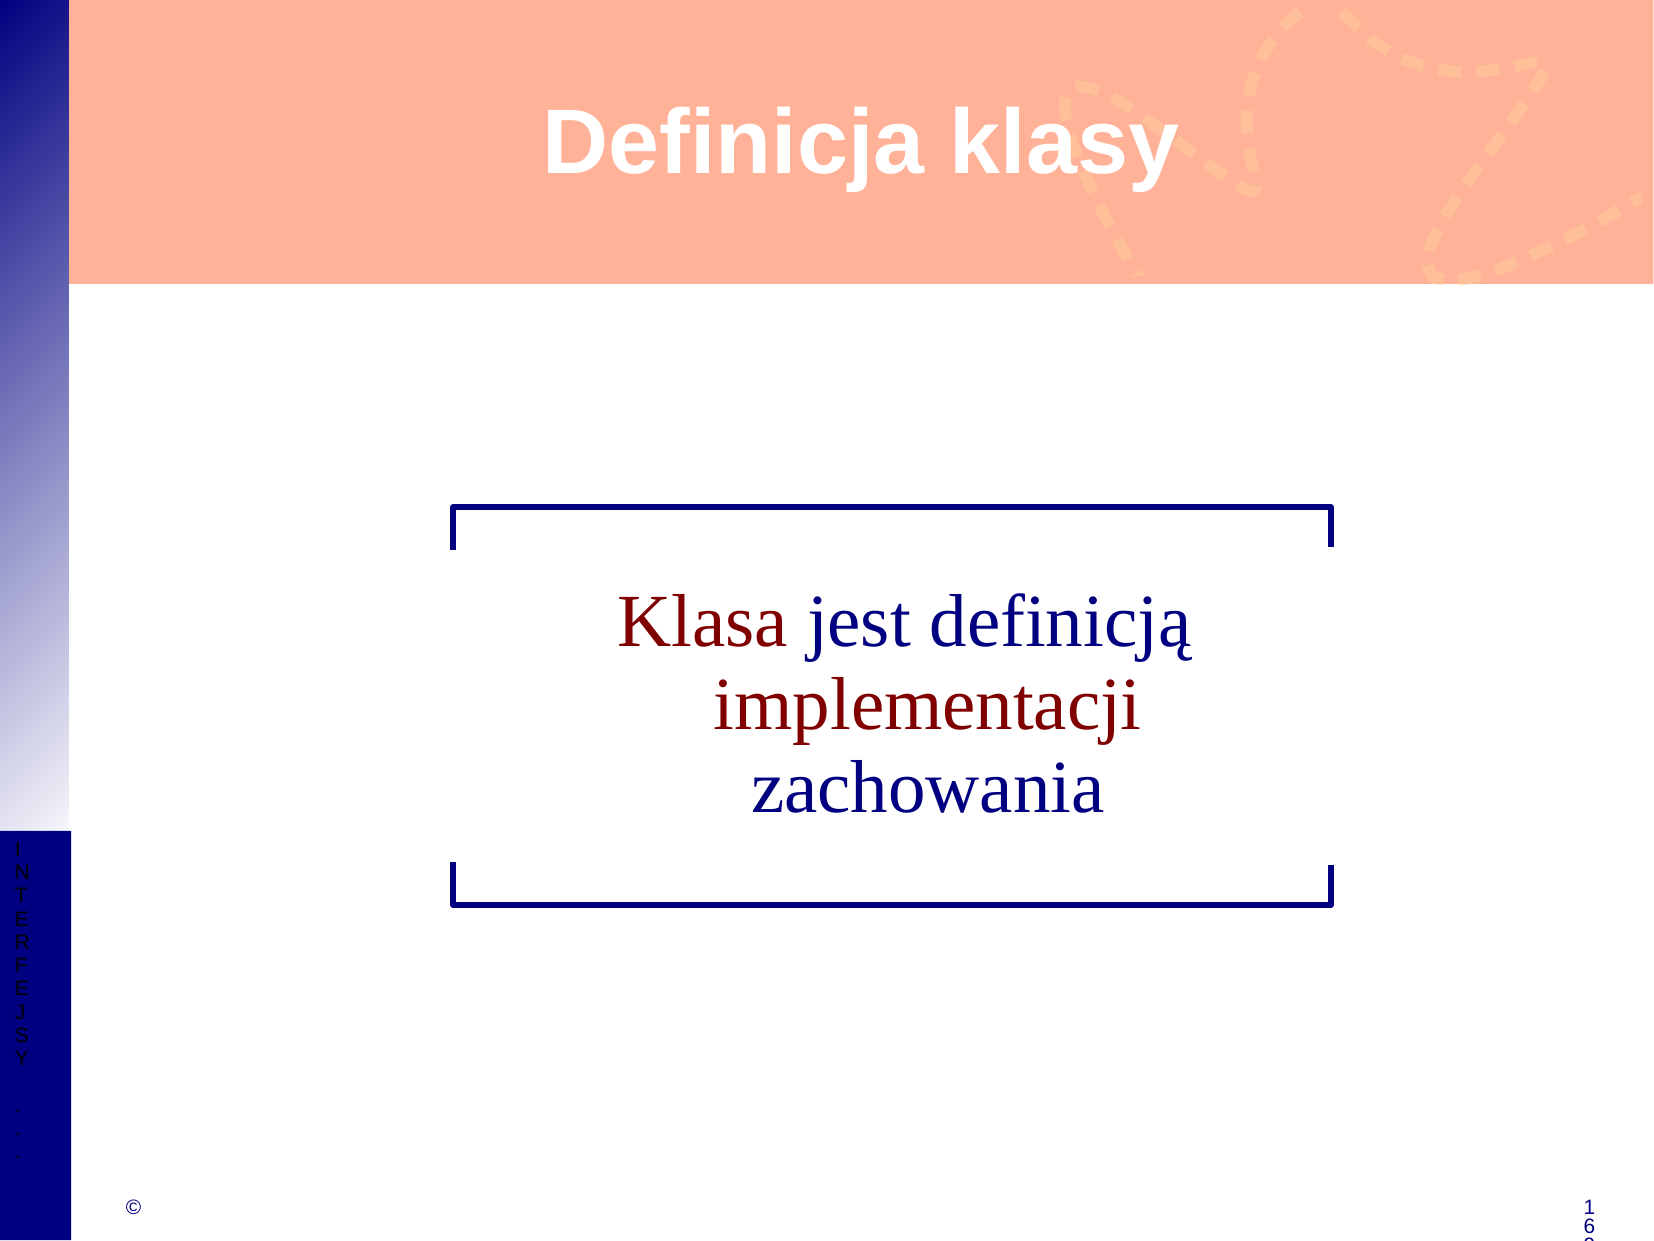

# Definicja klasy
Klasa jest definicją implementacji zachowania
I
N
T
E
R
F
E
J
S
Y
.
.
.